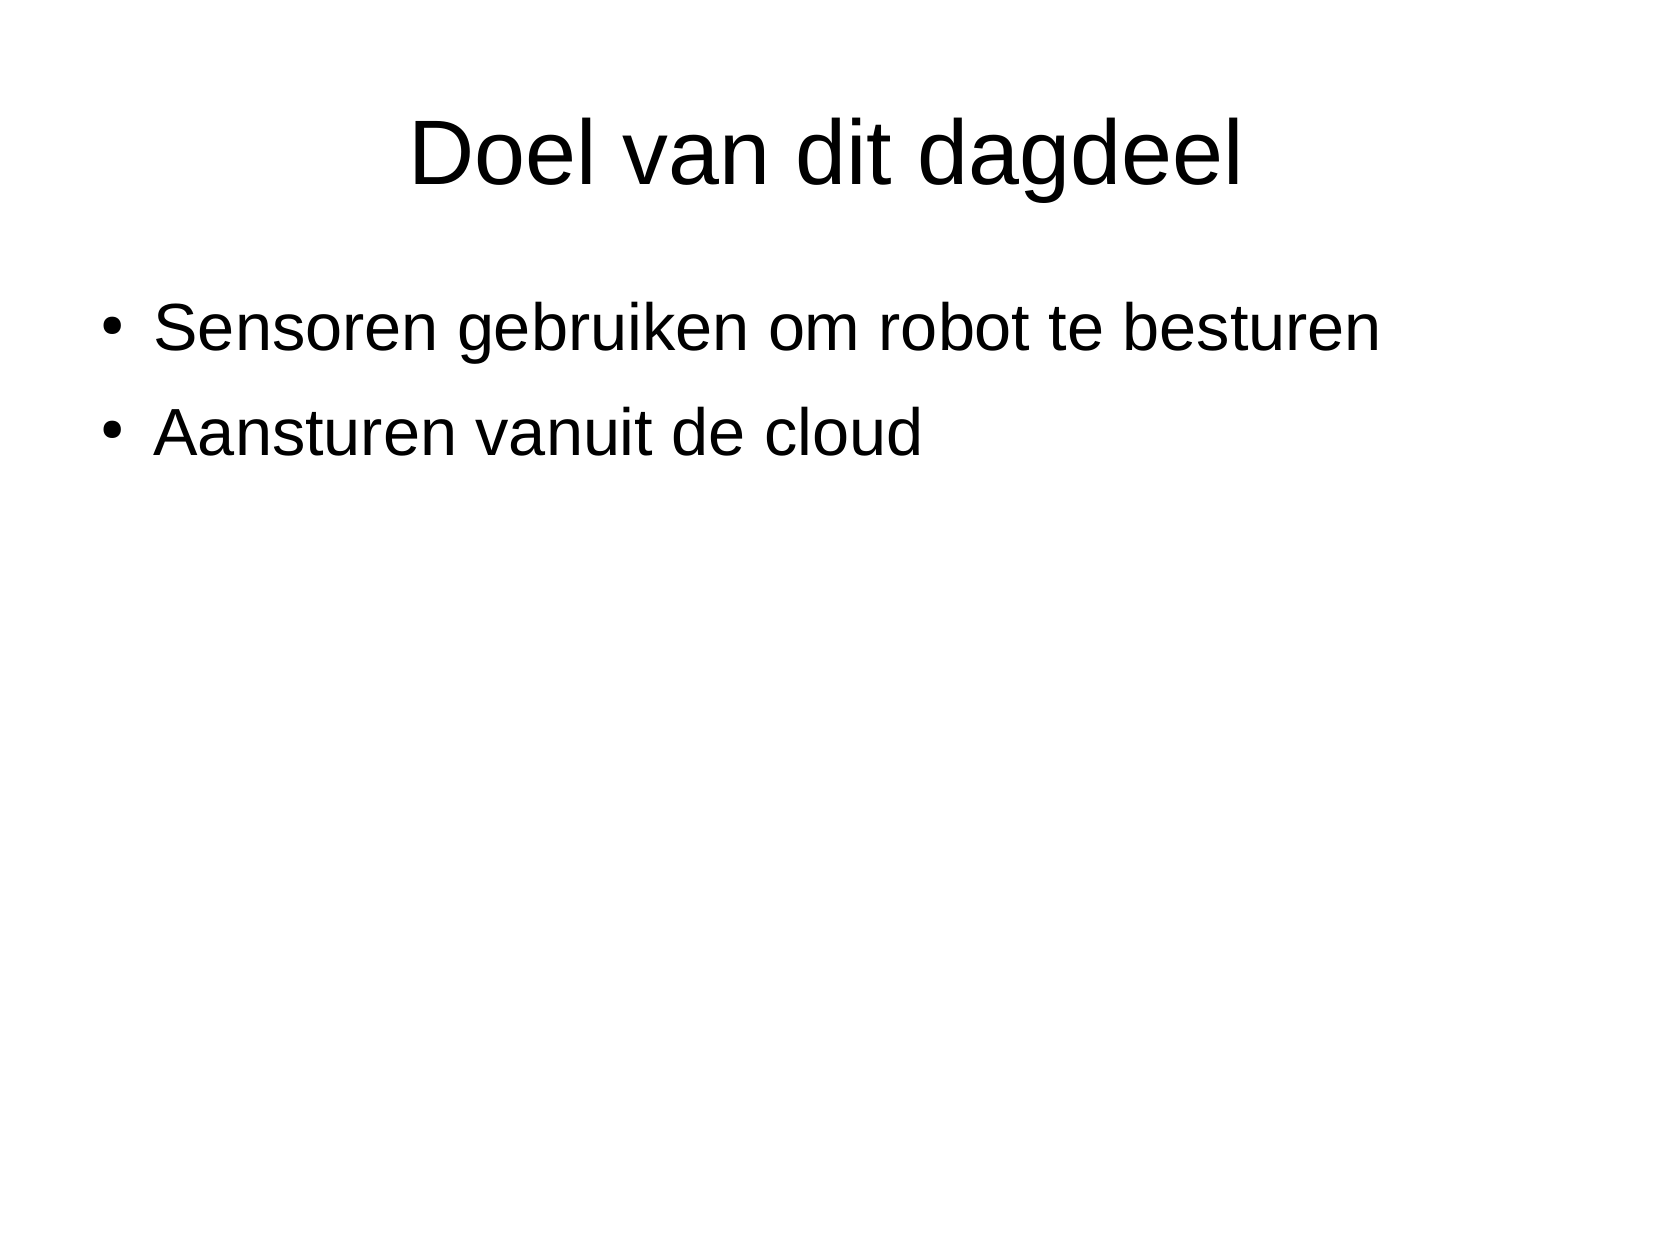

# Doel van dit dagdeel
Sensoren gebruiken om robot te besturen
Aansturen vanuit de cloud